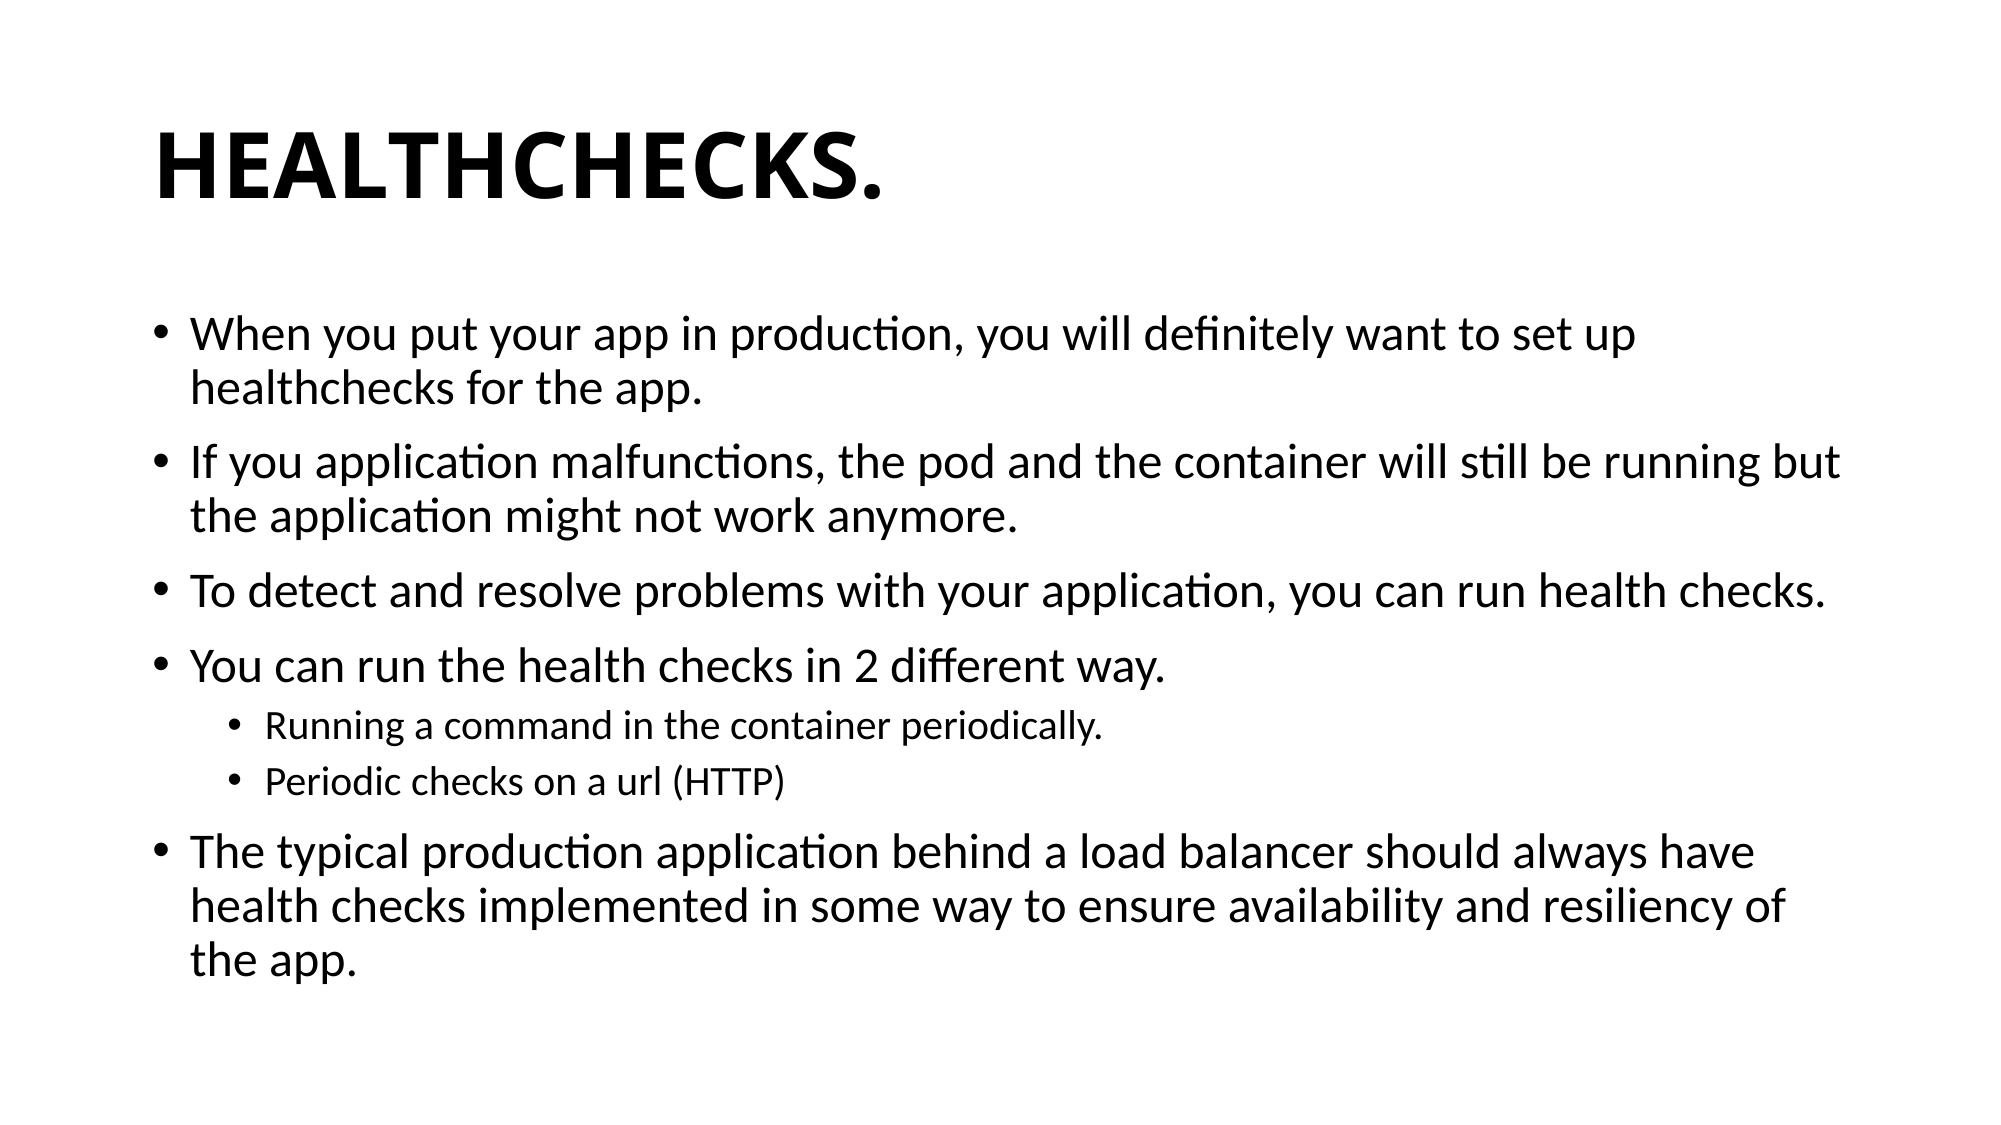

# HEALTHCHECKS.
When you put your app in production, you will definitely want to set up healthchecks for the app.
If you application malfunctions, the pod and the container will still be running but the application might not work anymore.
To detect and resolve problems with your application, you can run health checks.
You can run the health checks in 2 different way.
Running a command in the container periodically.
Periodic checks on a url (HTTP)
The typical production application behind a load balancer should always have health checks implemented in some way to ensure availability and resiliency of the app.